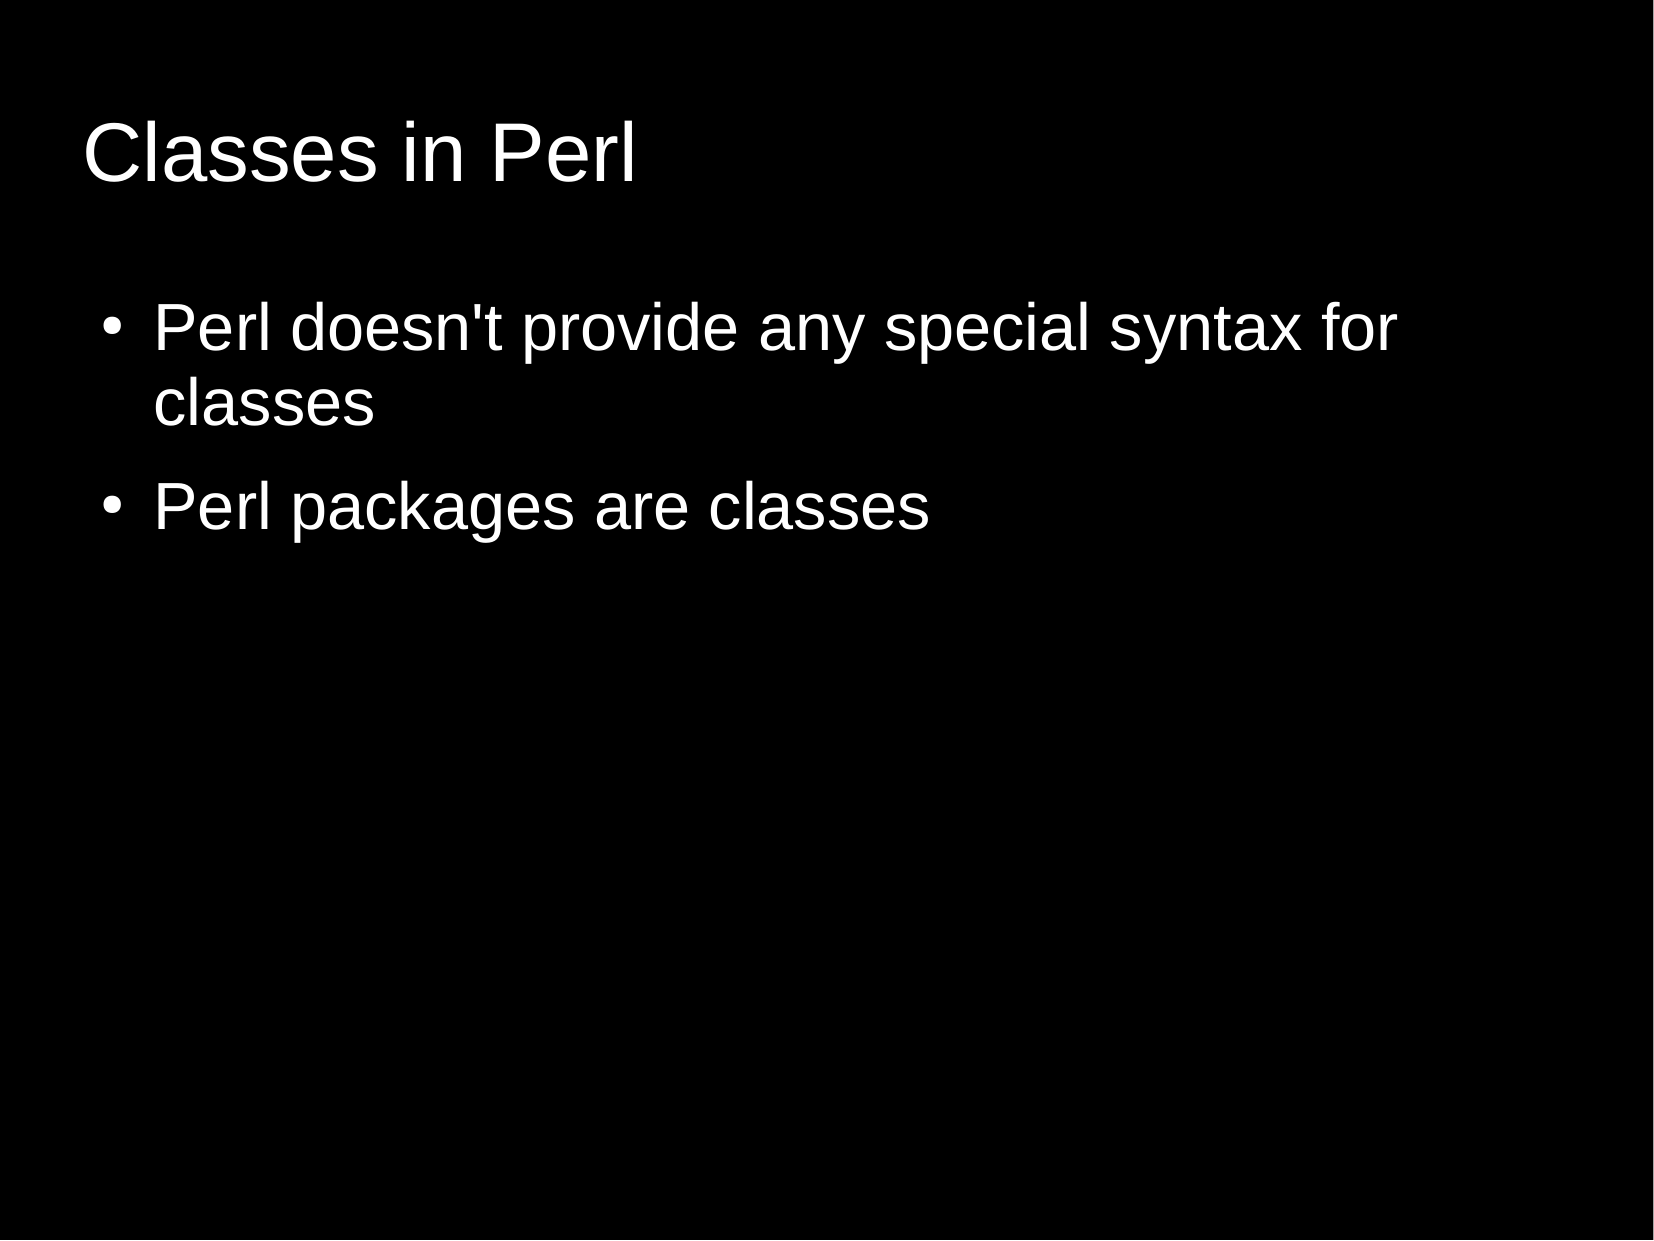

# Classes in Perl
Perl doesn't provide any special syntax for classes
Perl packages are classes